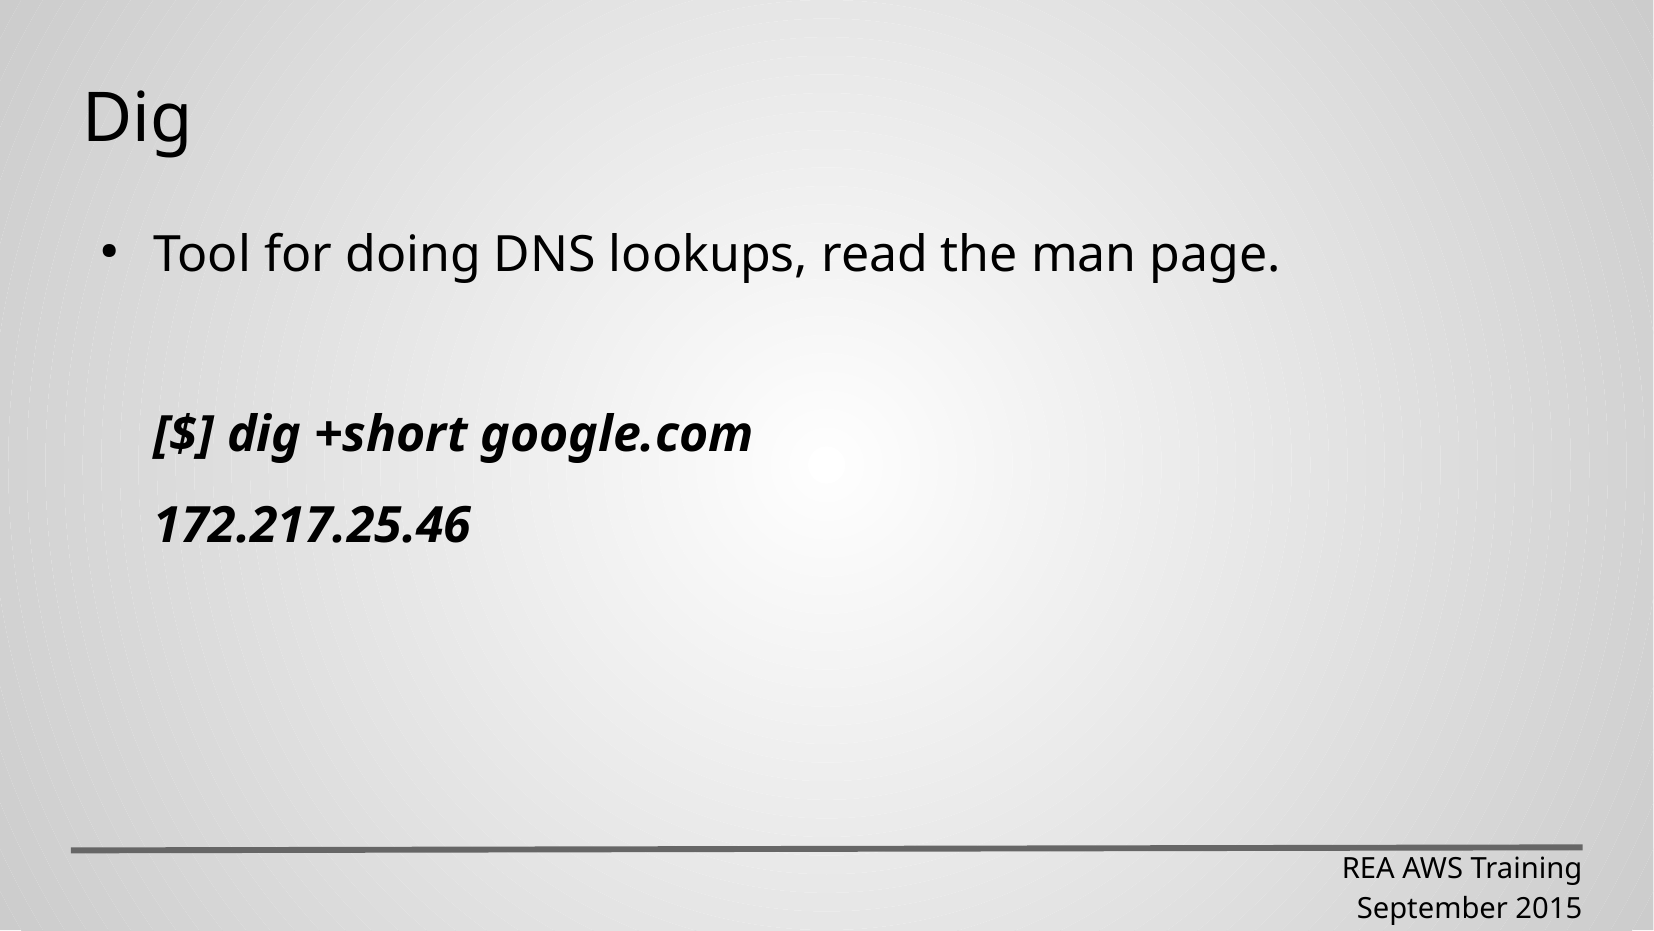

# Dig
Tool for doing DNS lookups, read the man page.
[$] dig +short google.com
172.217.25.46